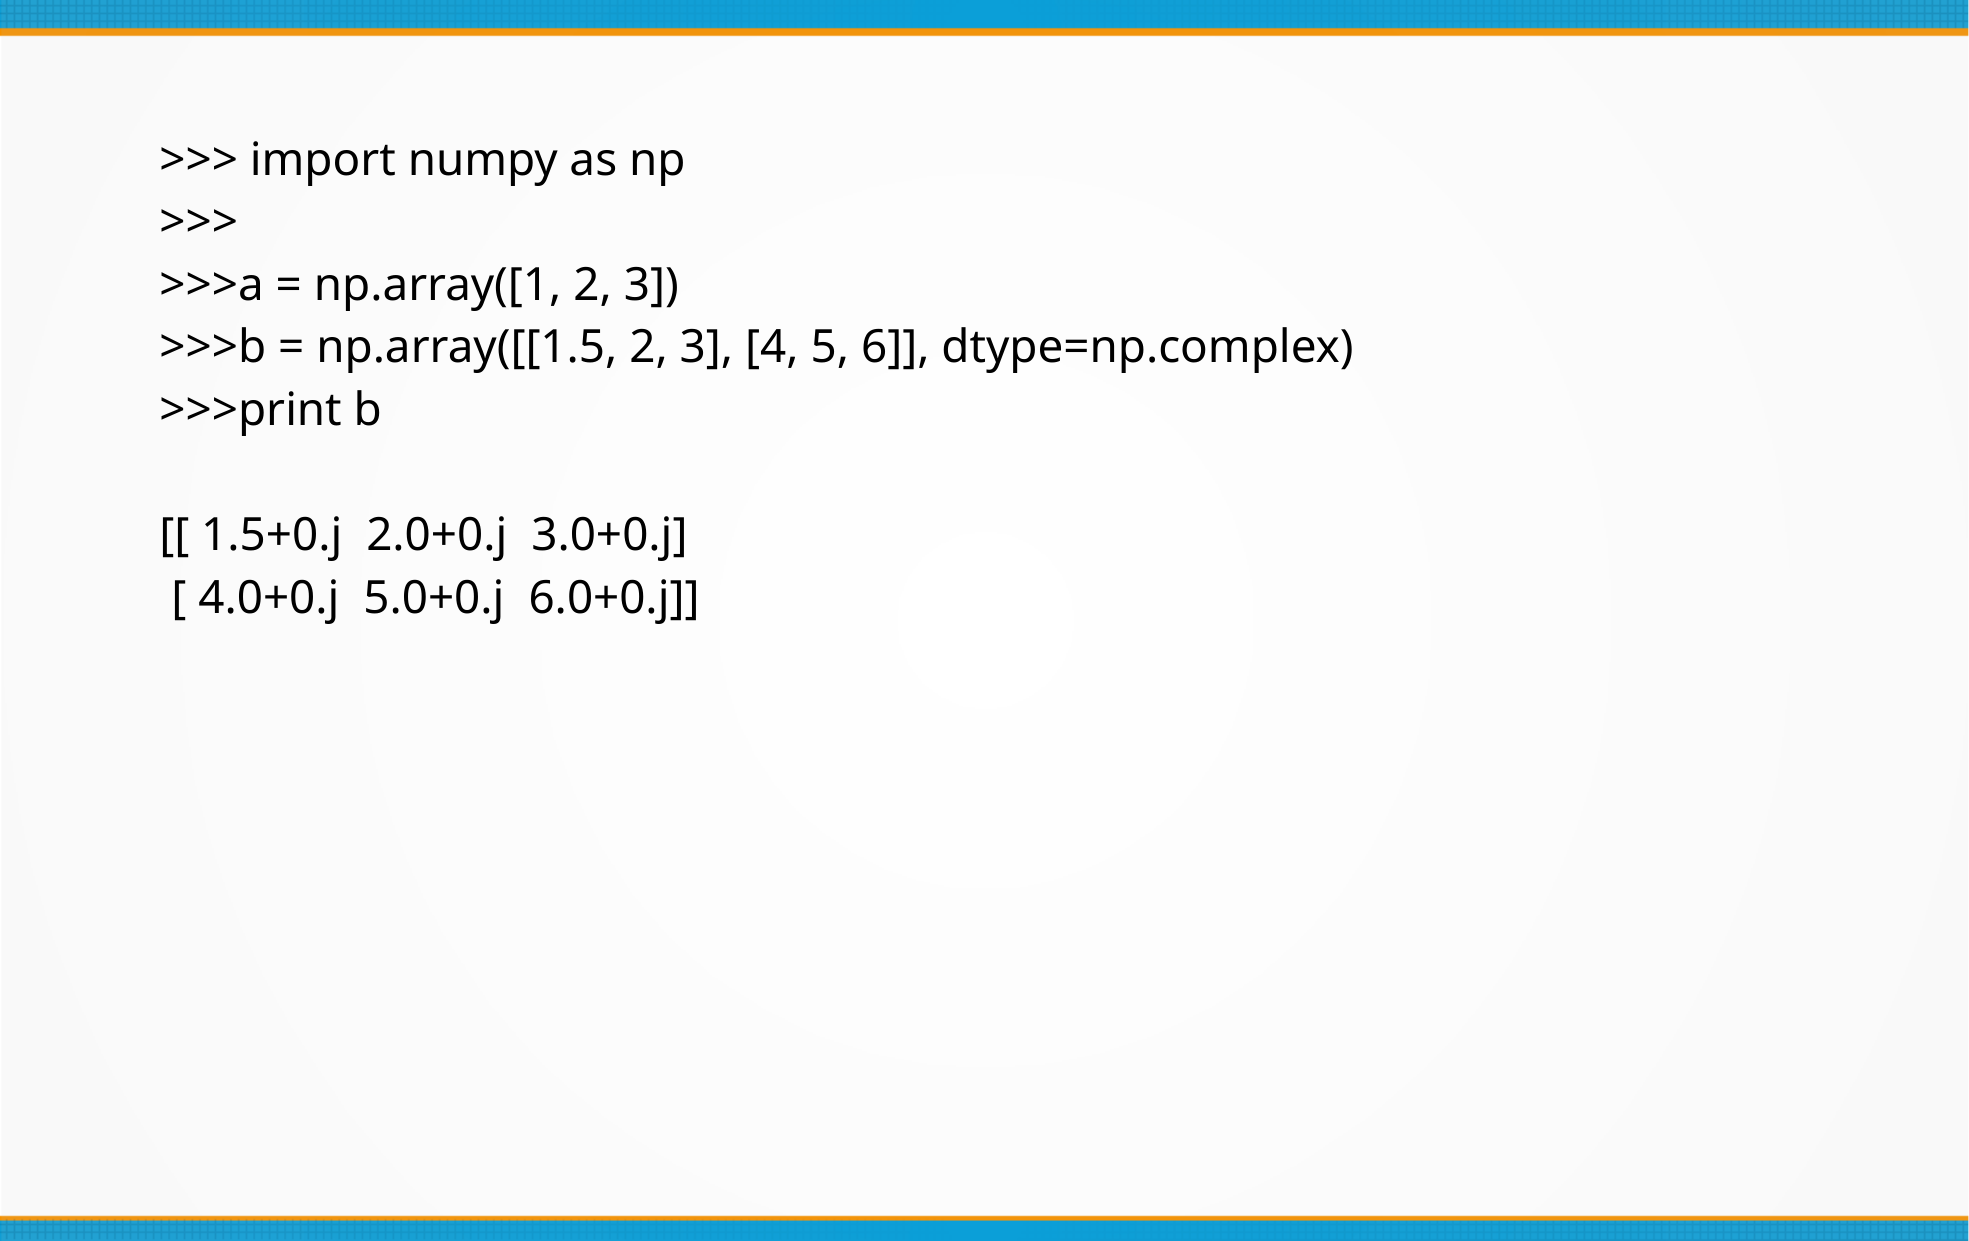

>>> import numpy as np
>>>
>>>a = np.array([1, 2, 3])
>>>b = np.array([[1.5, 2, 3], [4, 5, 6]], dtype=np.complex)
>>>print b
[[ 1.5+0.j 2.0+0.j 3.0+0.j]
 [ 4.0+0.j 5.0+0.j 6.0+0.j]]